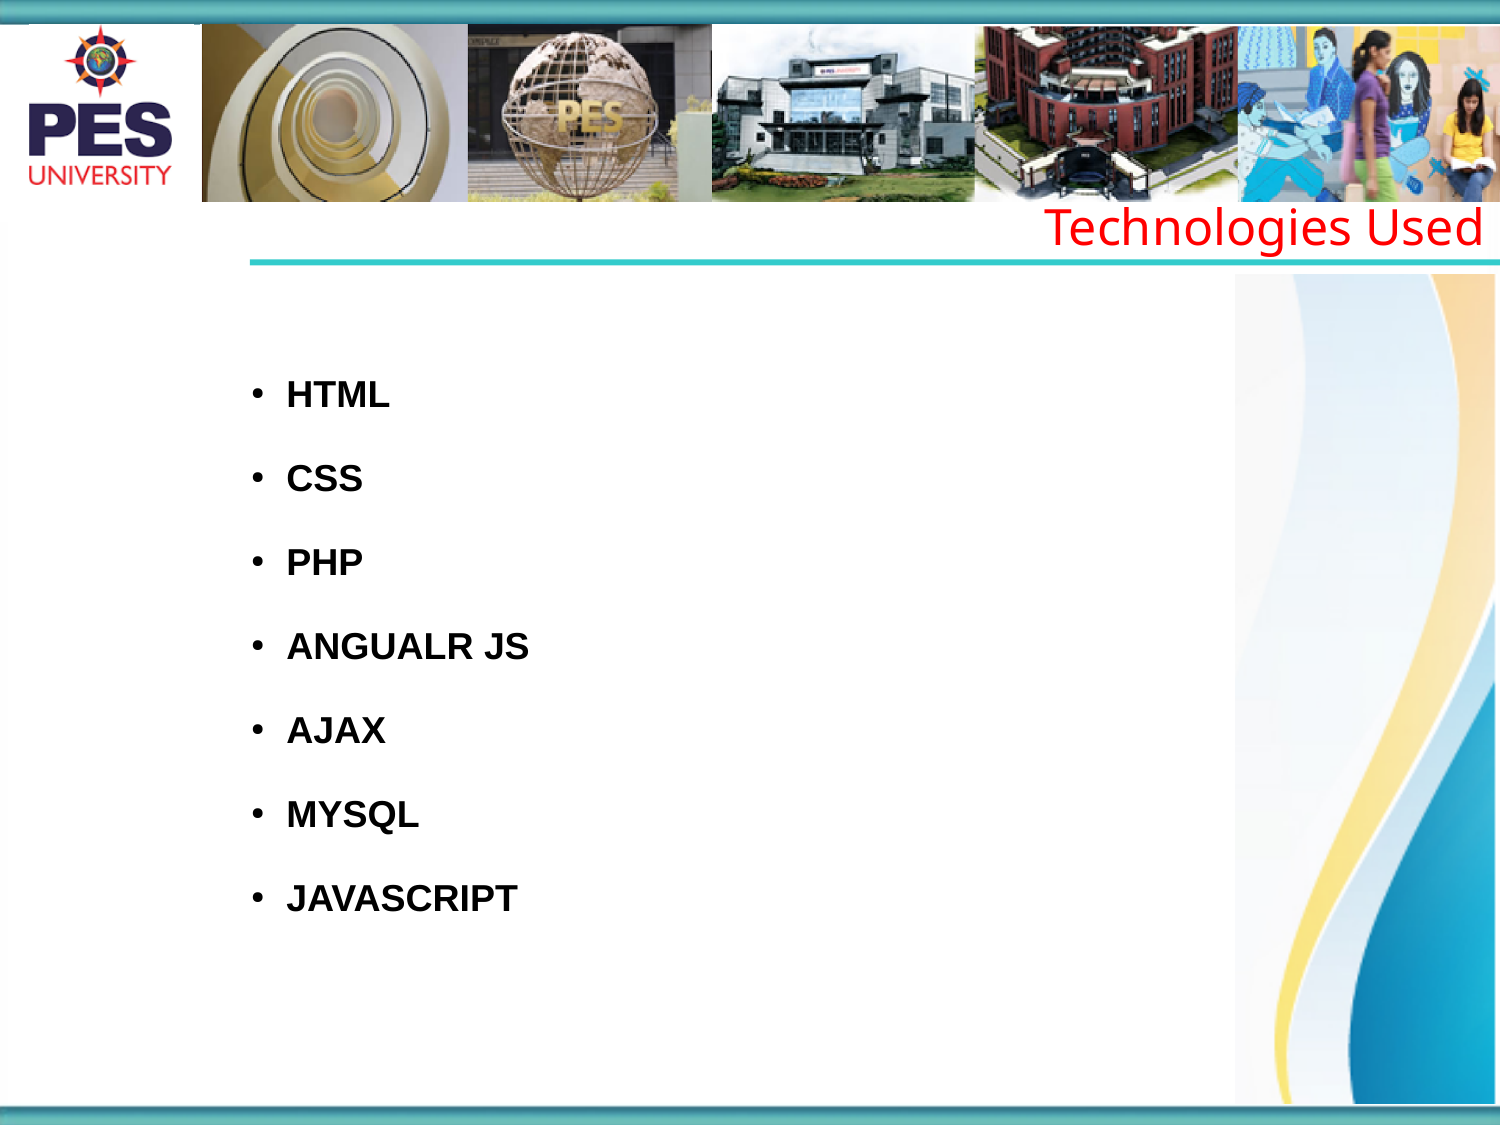

Technologies Used
HTML
CSS
PHP
ANGUALR JS
AJAX
MYSQL
JAVASCRIPT